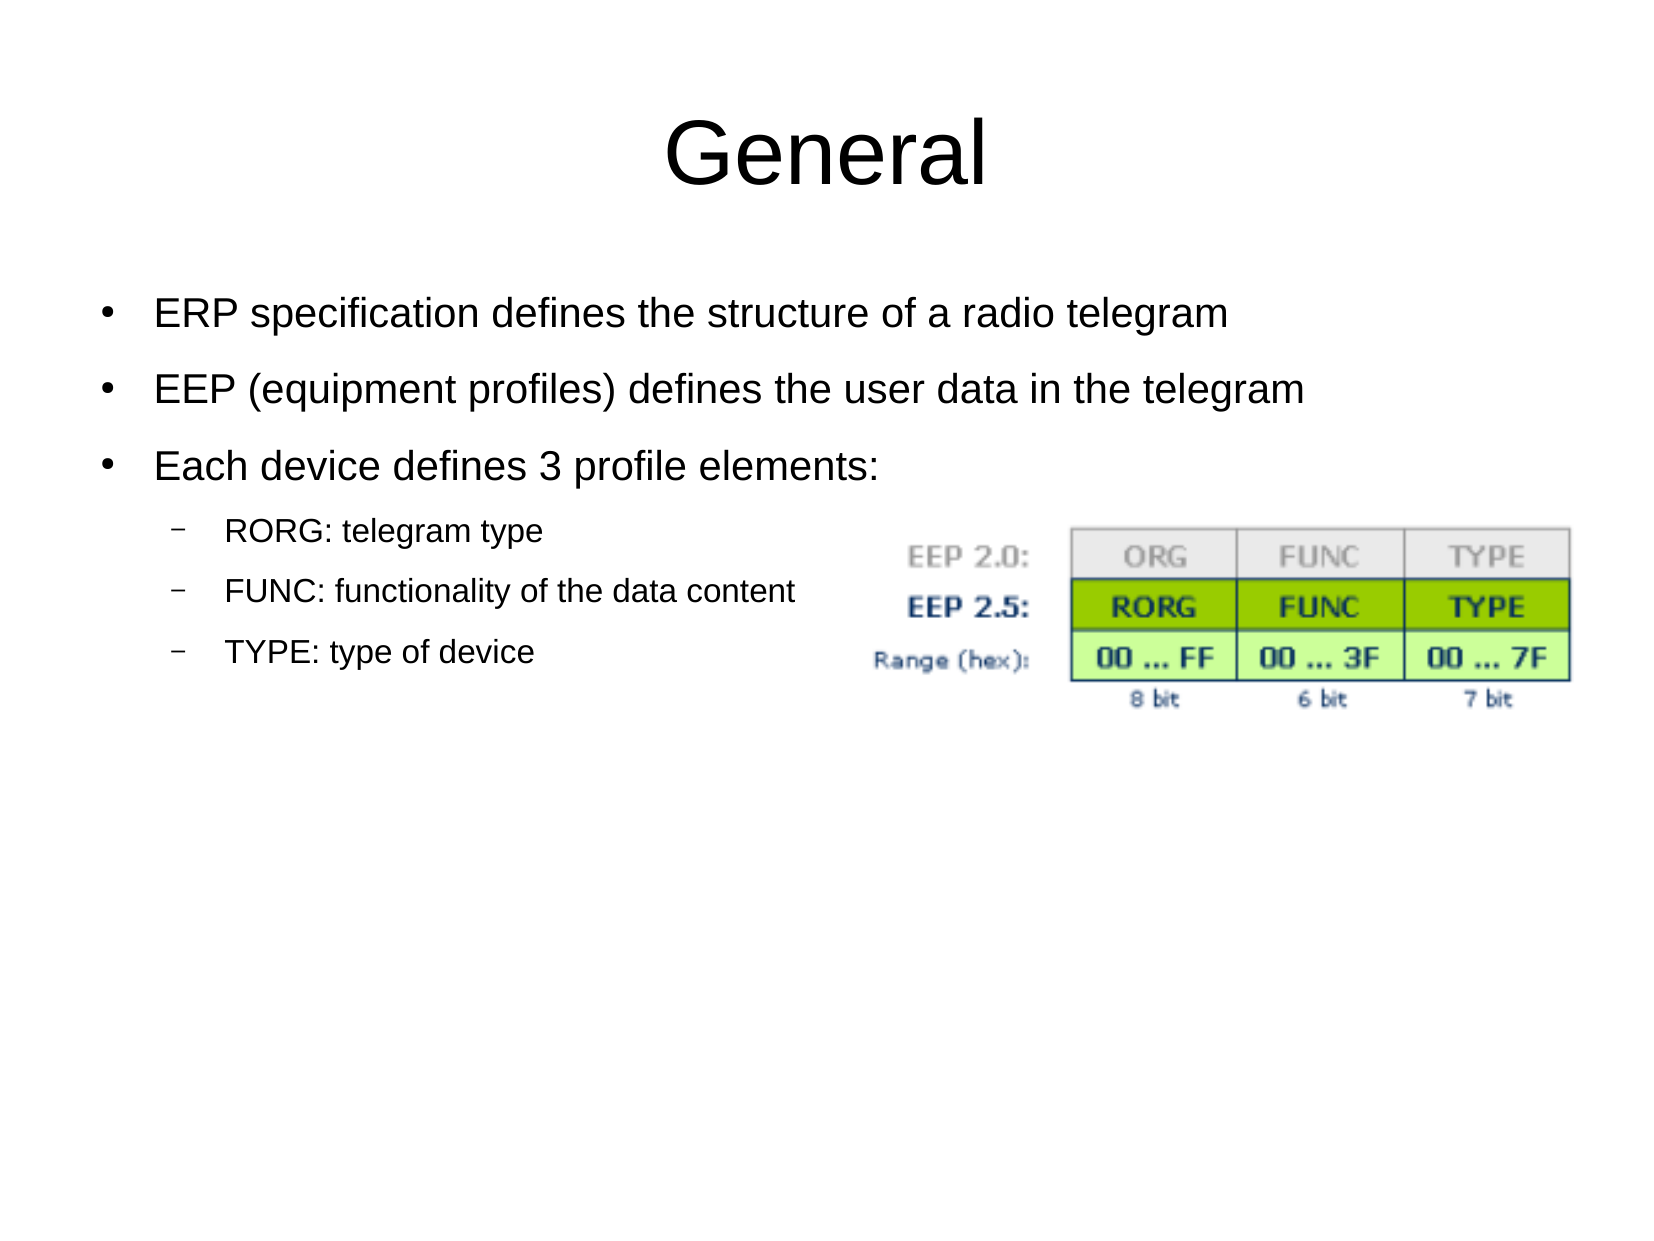

# General
ERP specification defines the structure of a radio telegram
EEP (equipment profiles) defines the user data in the telegram
Each device defines 3 profile elements:
RORG: telegram type
FUNC: functionality of the data content
TYPE: type of device